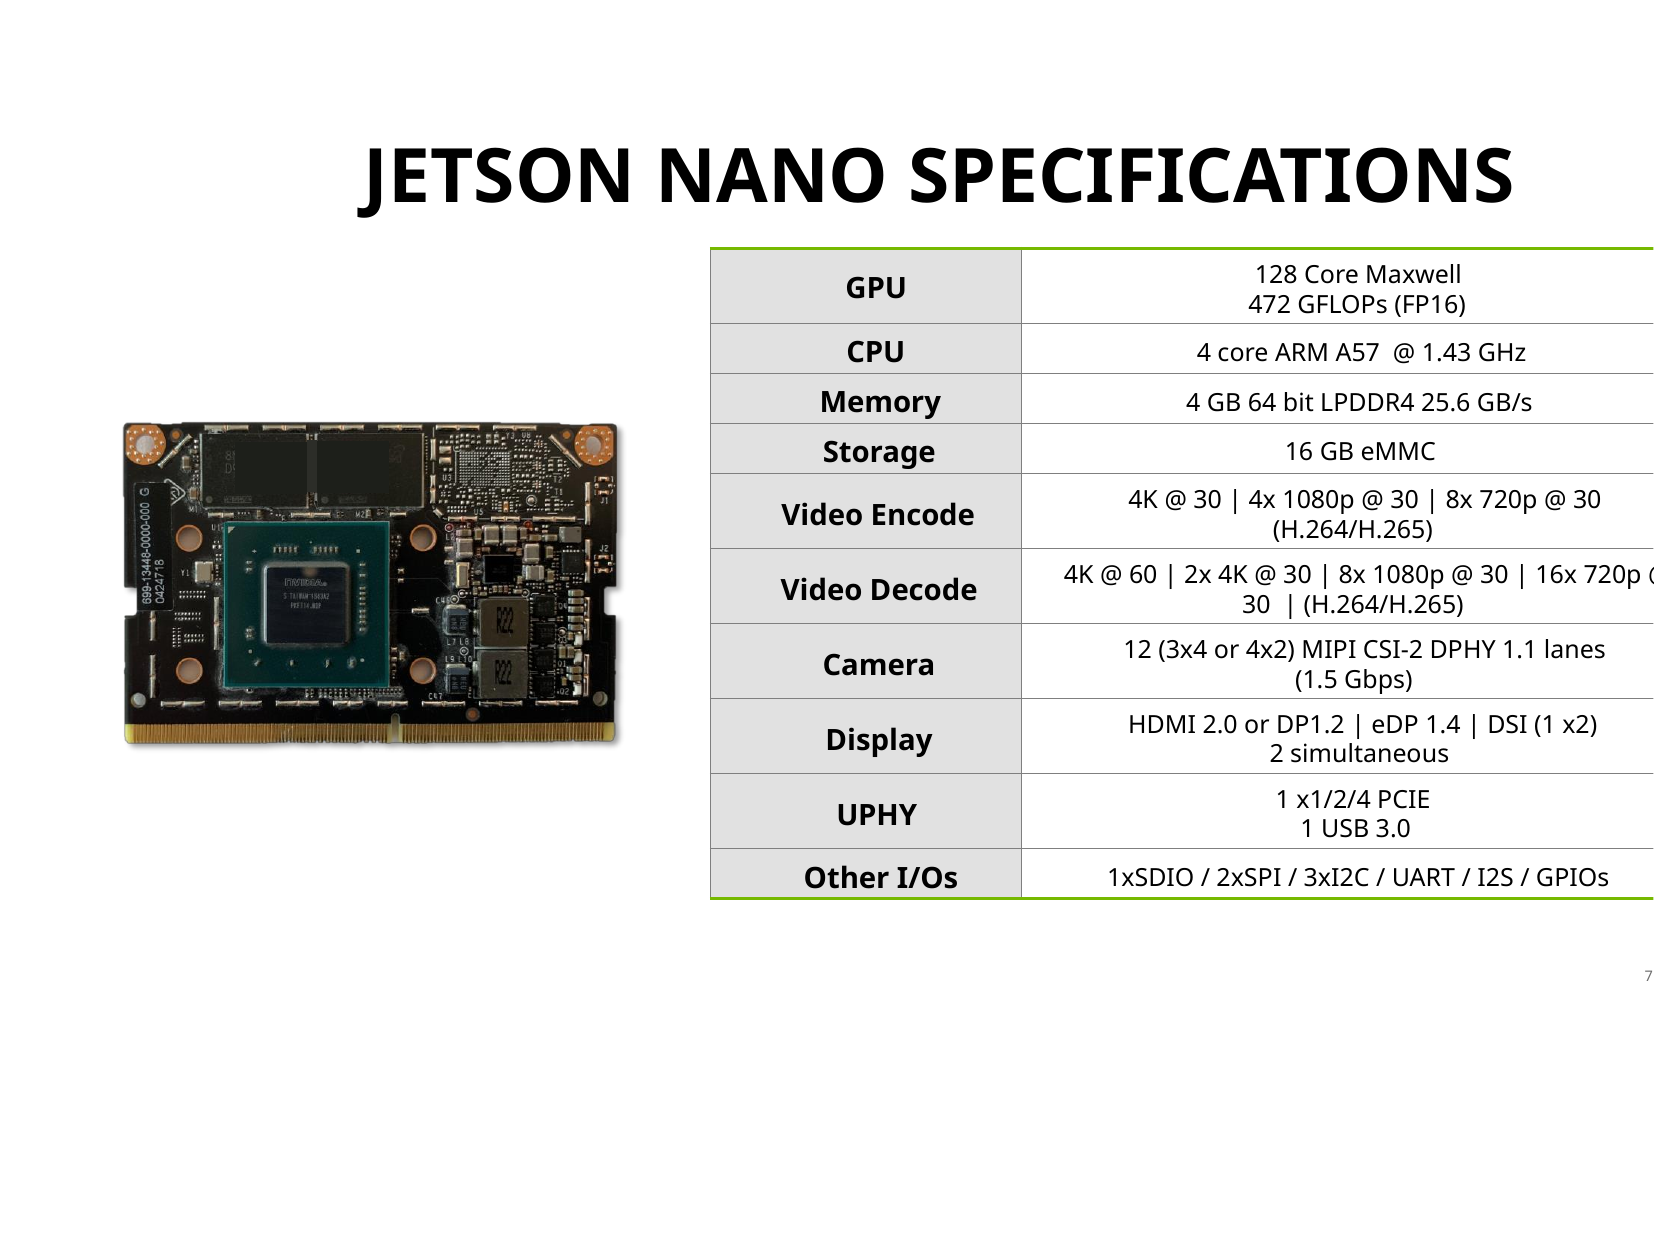

JETSON NANO SPECIFICATIONS
128 Core Maxwell
GPU
472 GFLOPs (FP16)
CPU
4 core ARM A57 @ 1.43 GHz
Memory
4 GB 64 bit LPDDR4 25.6 GB/s
Storage
16 GB eMMC
4K @ 30 | 4x 1080p @ 30 | 8x 720p @ 30
Video Encode
(H.264/H.265)
4K @ 60 | 2x 4K @ 30 | 8x 1080p @ 30 | 16x 720p @
Video Decode
30 | (H.264/H.265)
12 (3x4 or 4x2) MIPI CSI-2 DPHY 1.1 lanes
Camera
(1.5 Gbps)
HDMI 2.0 or DP1.2 | eDP 1.4 | DSI (1 x2)
Display
2 simultaneous
1 x1/2/4 PCIE
UPHY
1 USB 3.0
Other I/Os
1xSDIO / 2xSPI / 3xI2C / UART / I2S / GPIOs
7